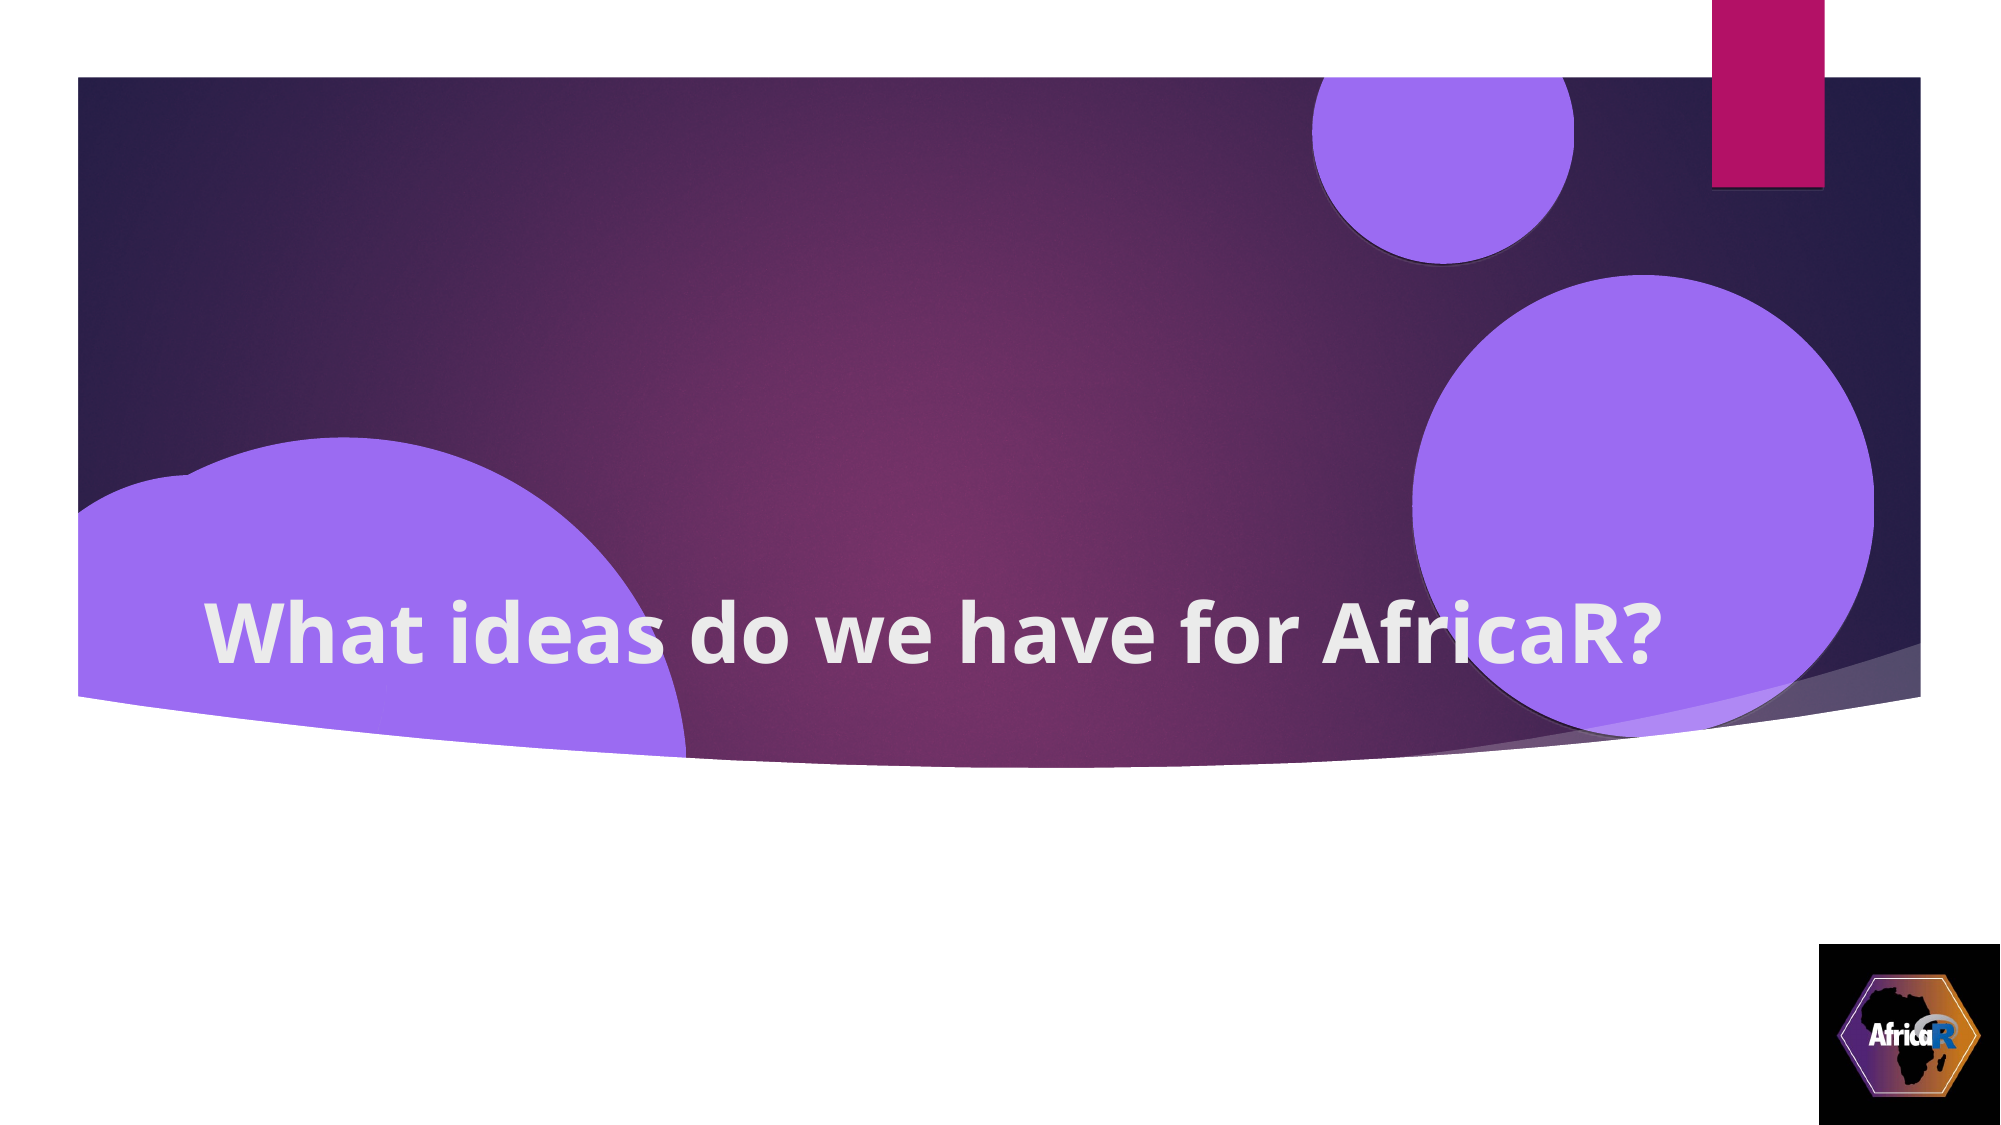

What ideas do we have for AfricaR?